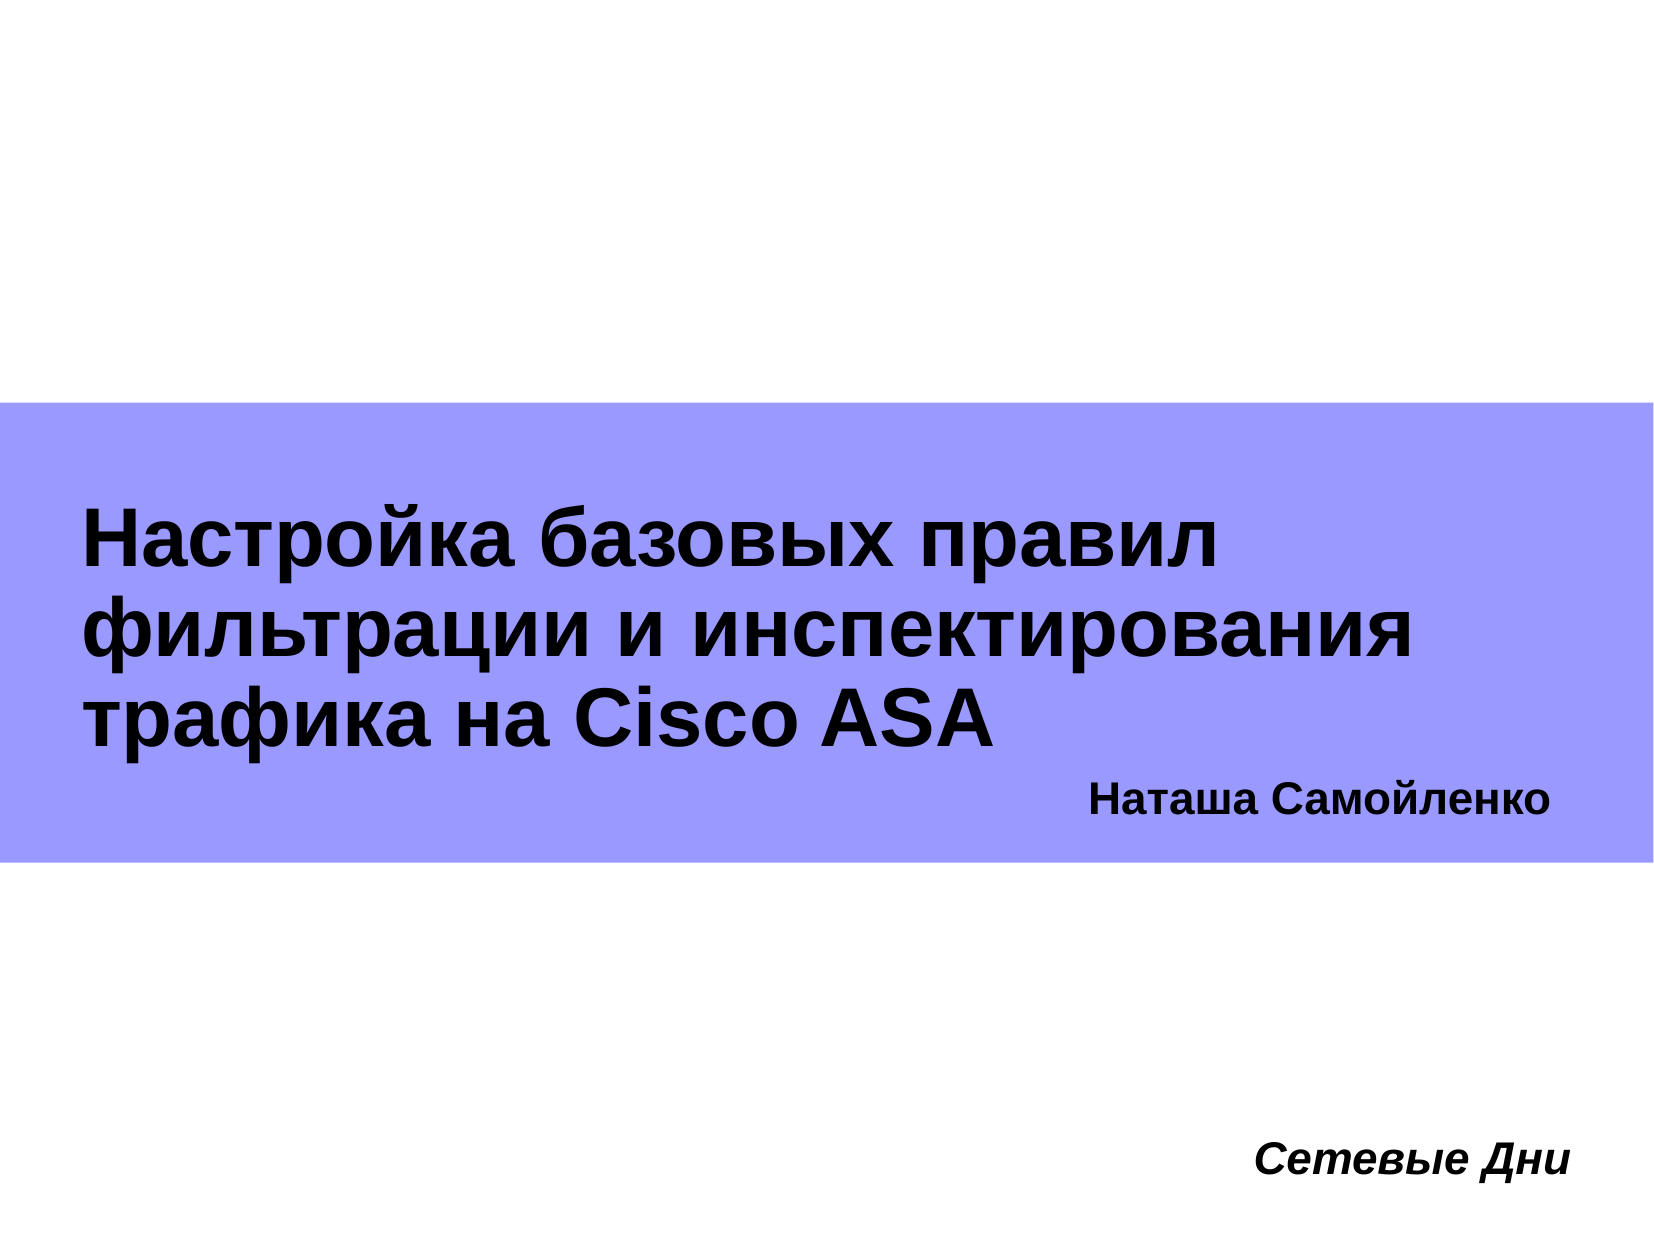

Настройка базовых правил фильтрации и инспектирования трафика на Cisco ASA
Наташа Самойленко
Сетевые Дни